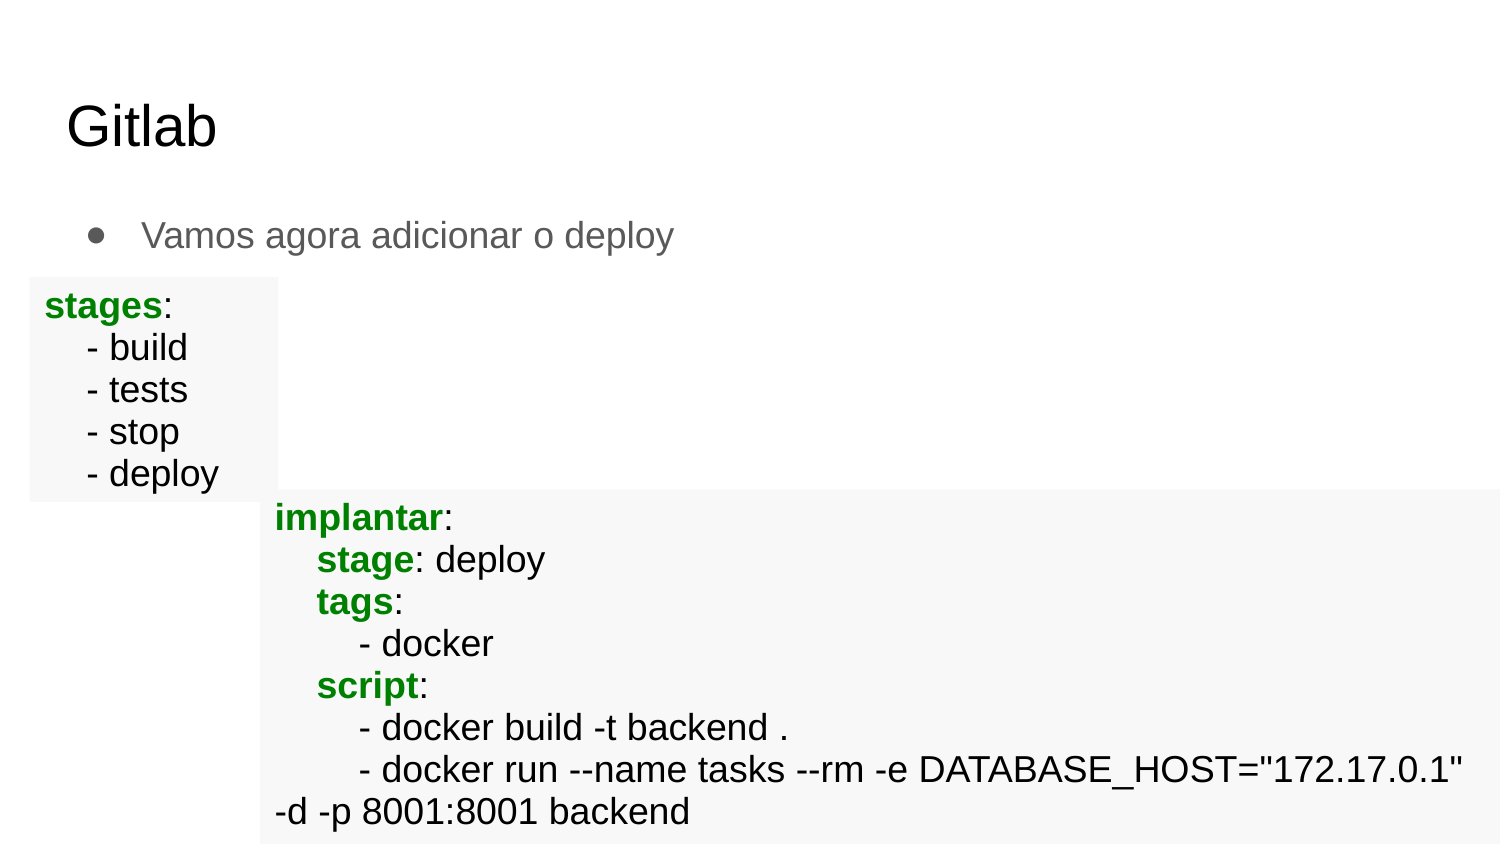

# Gitlab
Vamos agora adicionar o deploy
stages:
 - build
 - tests
 - stop
 - deploy
implantar:
 stage: deploy
 tags:
 - docker
 script:
 - docker build -t backend .
 - docker run --name tasks --rm -e DATABASE_HOST="172.17.0.1" -d -p 8001:8001 backend